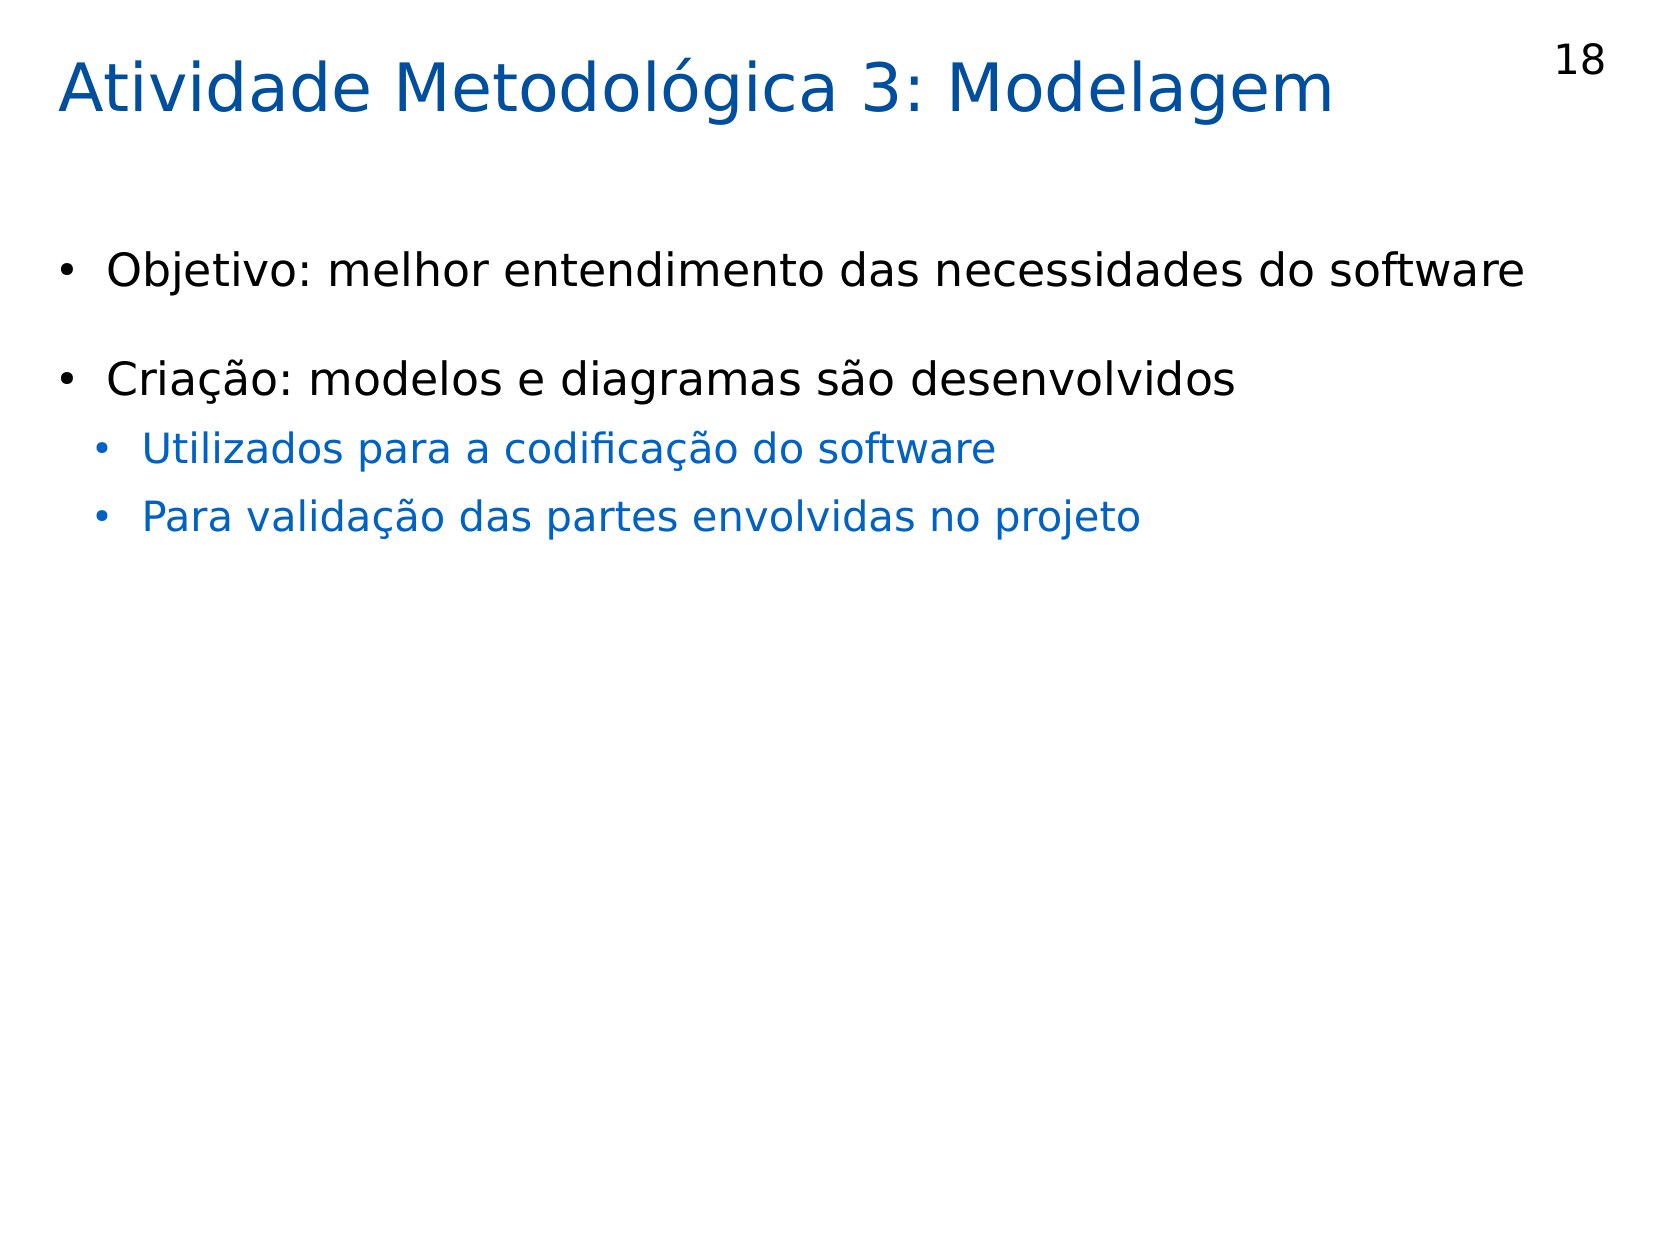

# Atividade Metodológica 3: Modelagem
18
Objetivo: melhor entendimento das necessidades do software
Criação: modelos e diagramas são desenvolvidos
Utilizados para a codificação do software
Para validação das partes envolvidas no projeto